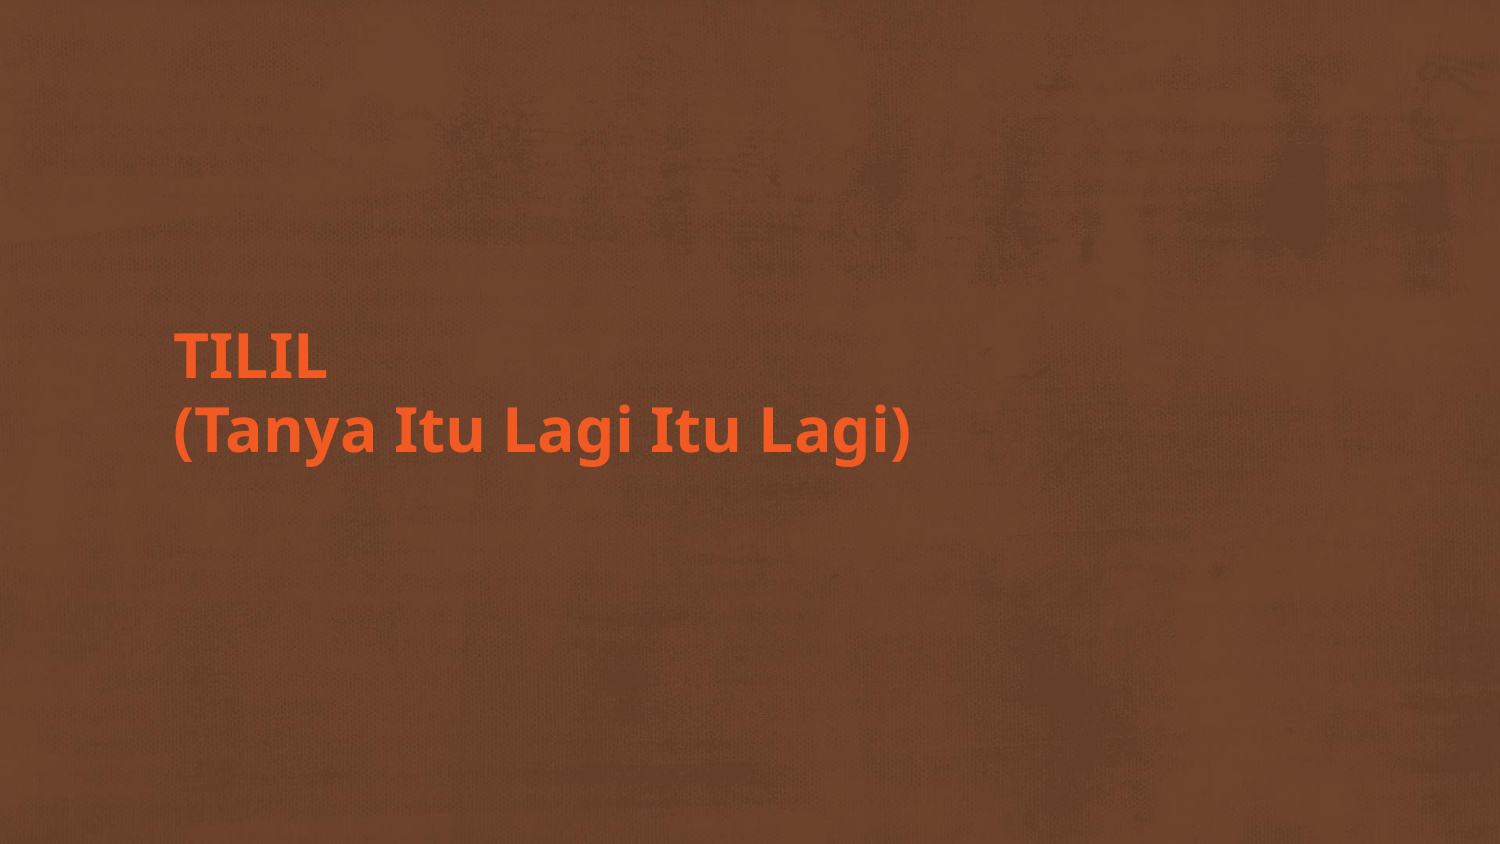

# TILIL (Tanya Itu Lagi Itu Lagi)